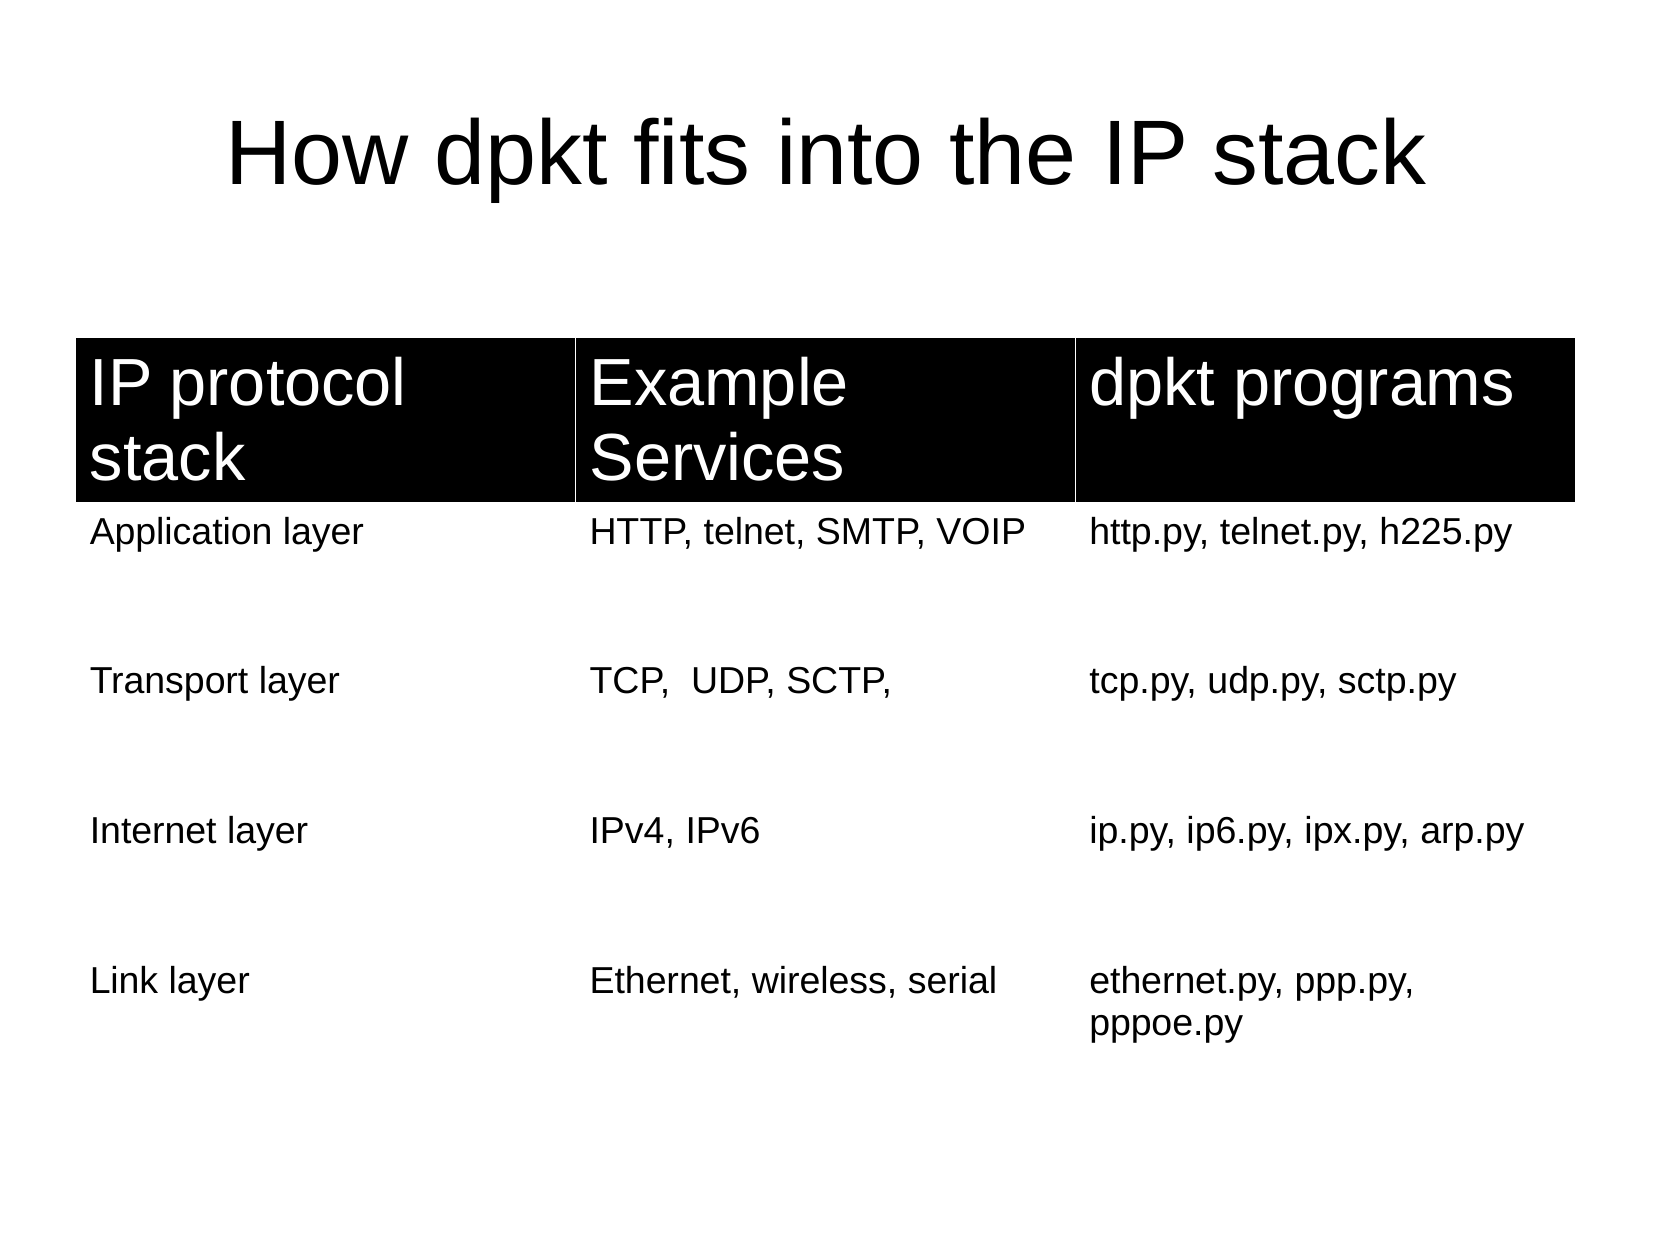

# How dpkt fits into the IP stack
| IP protocol stack | Example Services | dpkt programs |
| --- | --- | --- |
| Application layer | HTTP, telnet, SMTP, VOIP | http.py, telnet.py, h225.py |
| Transport layer | TCP, UDP, SCTP, | tcp.py, udp.py, sctp.py |
| Internet layer | IPv4, IPv6 | ip.py, ip6.py, ipx.py, arp.py |
| Link layer | Ethernet, wireless, serial | ethernet.py, ppp.py, pppoe.py |